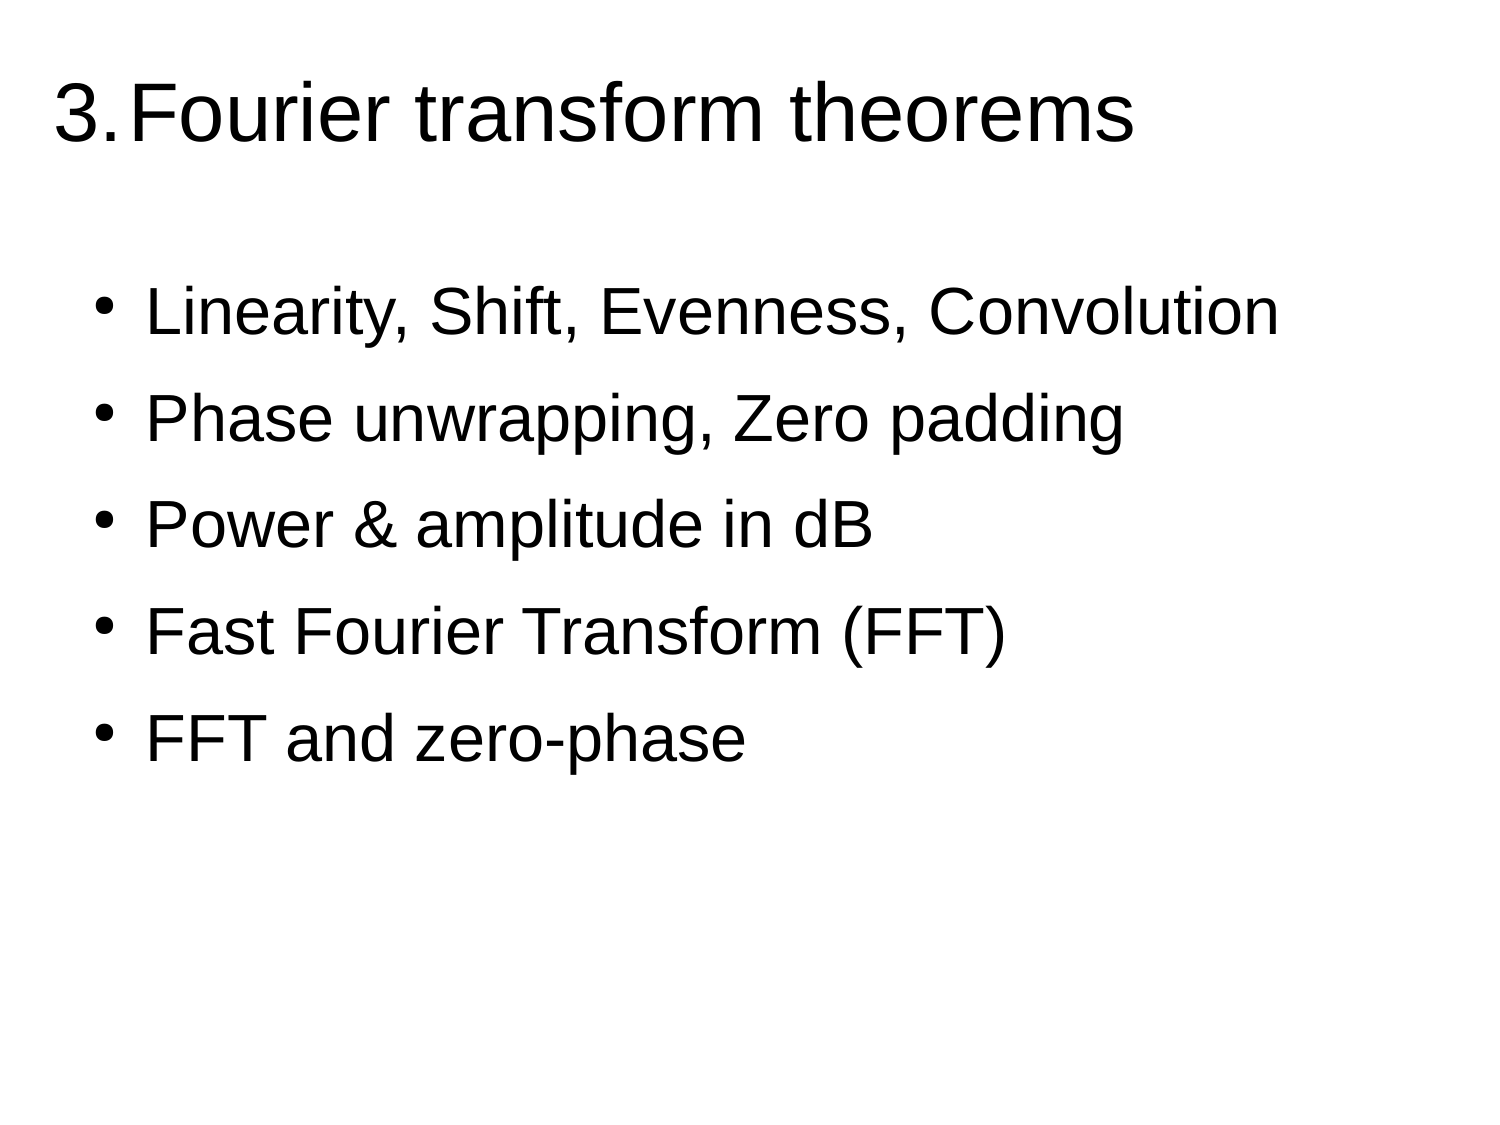

# 3.	Fourier transform theorems
Linearity, Shift, Evenness, Convolution
Phase unwrapping, Zero padding
Power & amplitude in dB
Fast Fourier Transform (FFT)
FFT and zero-phase